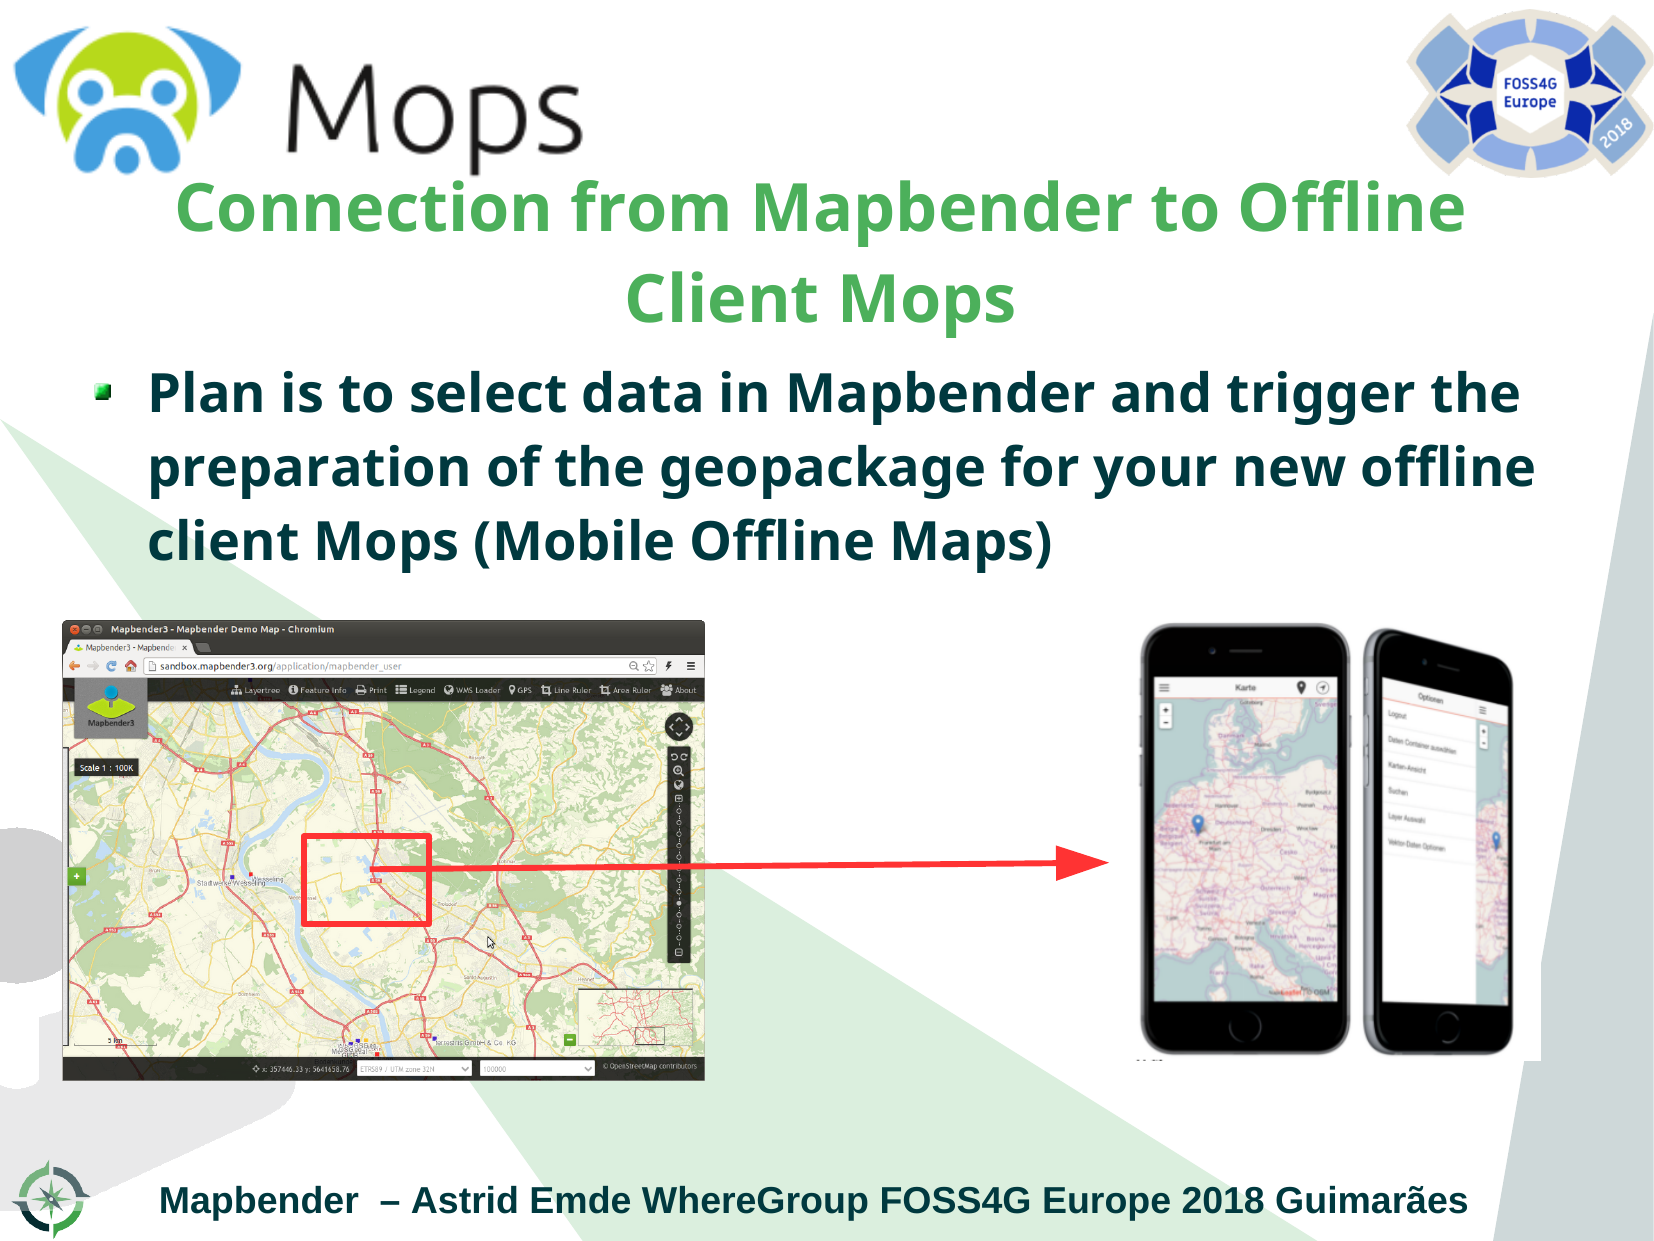

Connection from Mapbender to Offline Client Mops
# Plan is to select data in Mapbender and trigger the preparation of the geopackage for your new offline client Mops (Mobile Offline Maps)